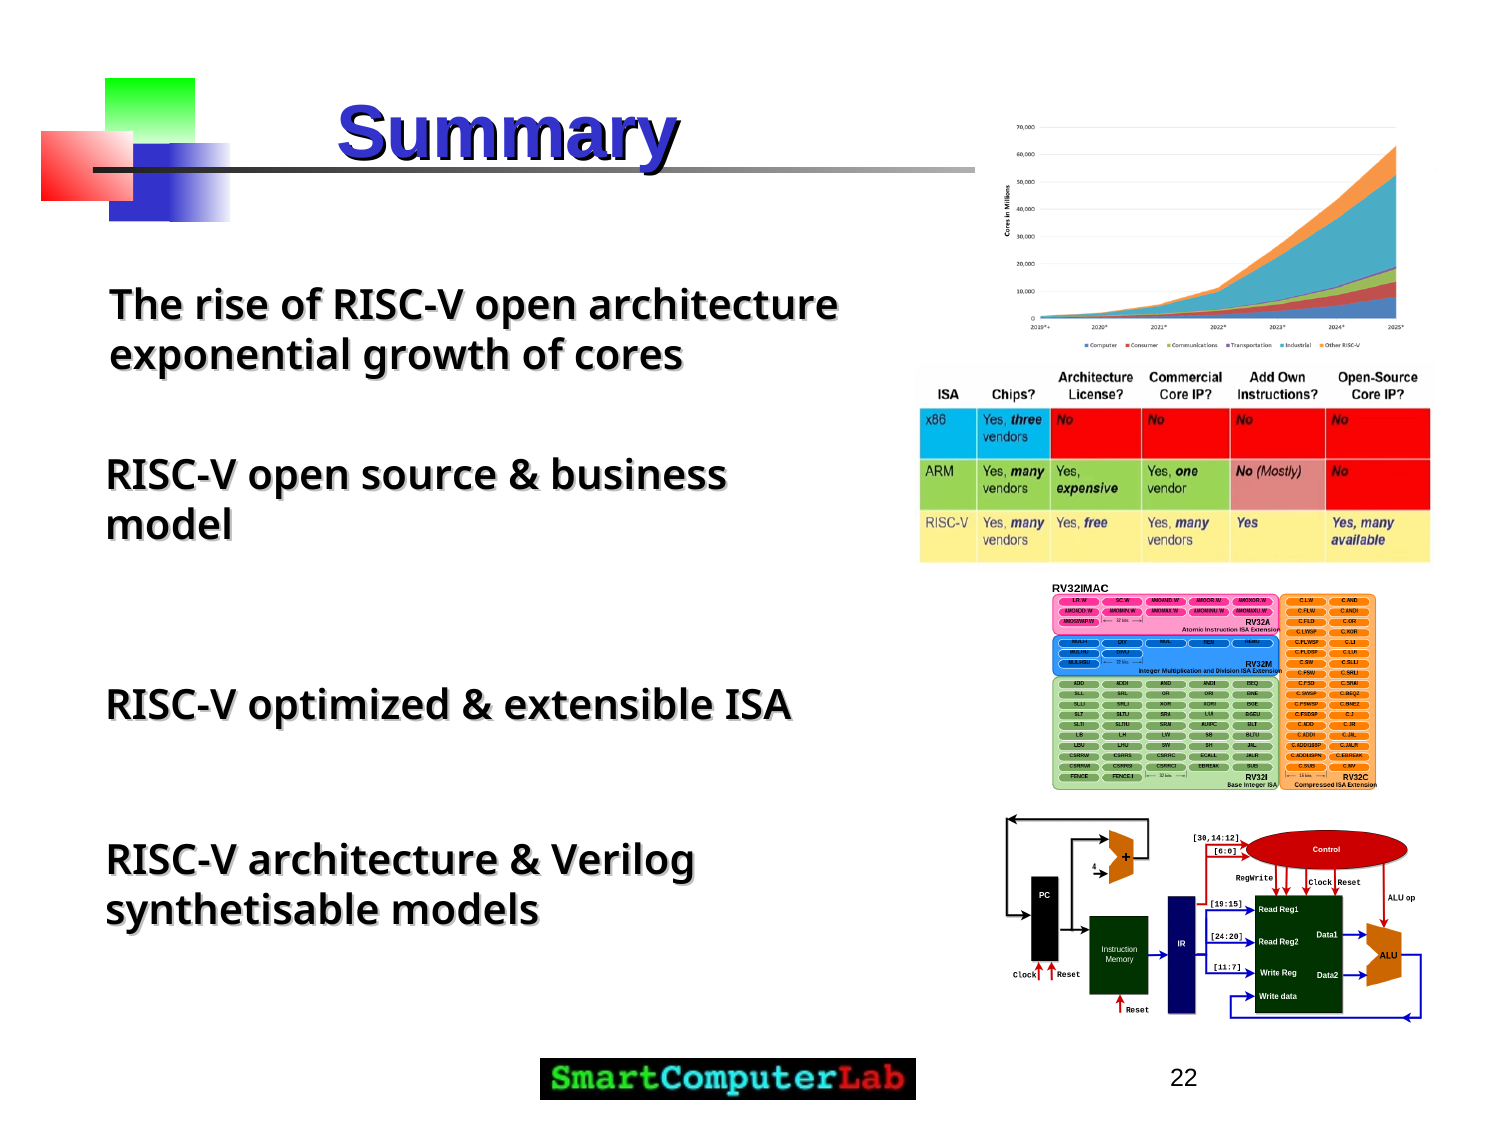

# Summary
The rise of RISC-V open architecture exponential growth of cores
RISC-V open source & business model
RISC-V optimized & extensible ISA
RISC-V architecture & Verilog synthetisable models
22